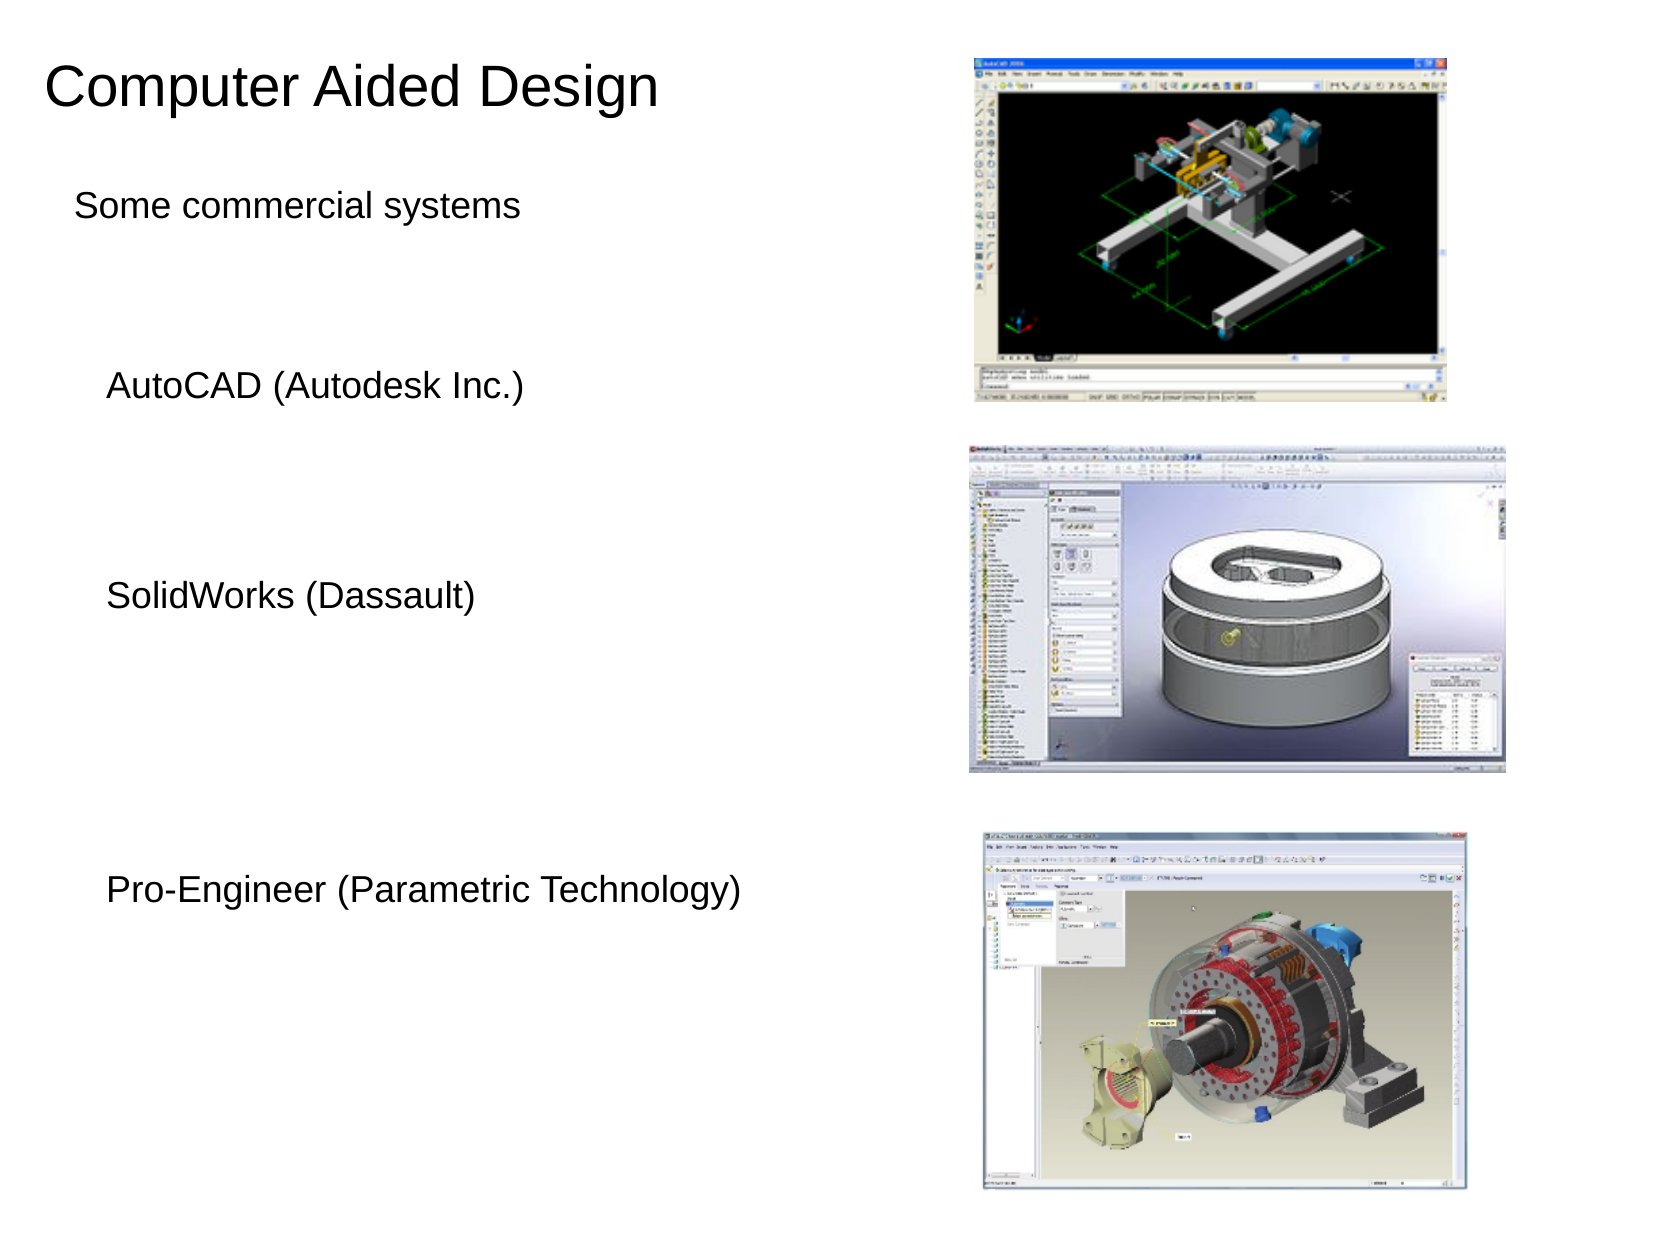

Computer Aided Design
Some commercial systems
AutoCAD (Autodesk Inc.)
SolidWorks (Dassault)
Pro-Engineer (Parametric Technology)